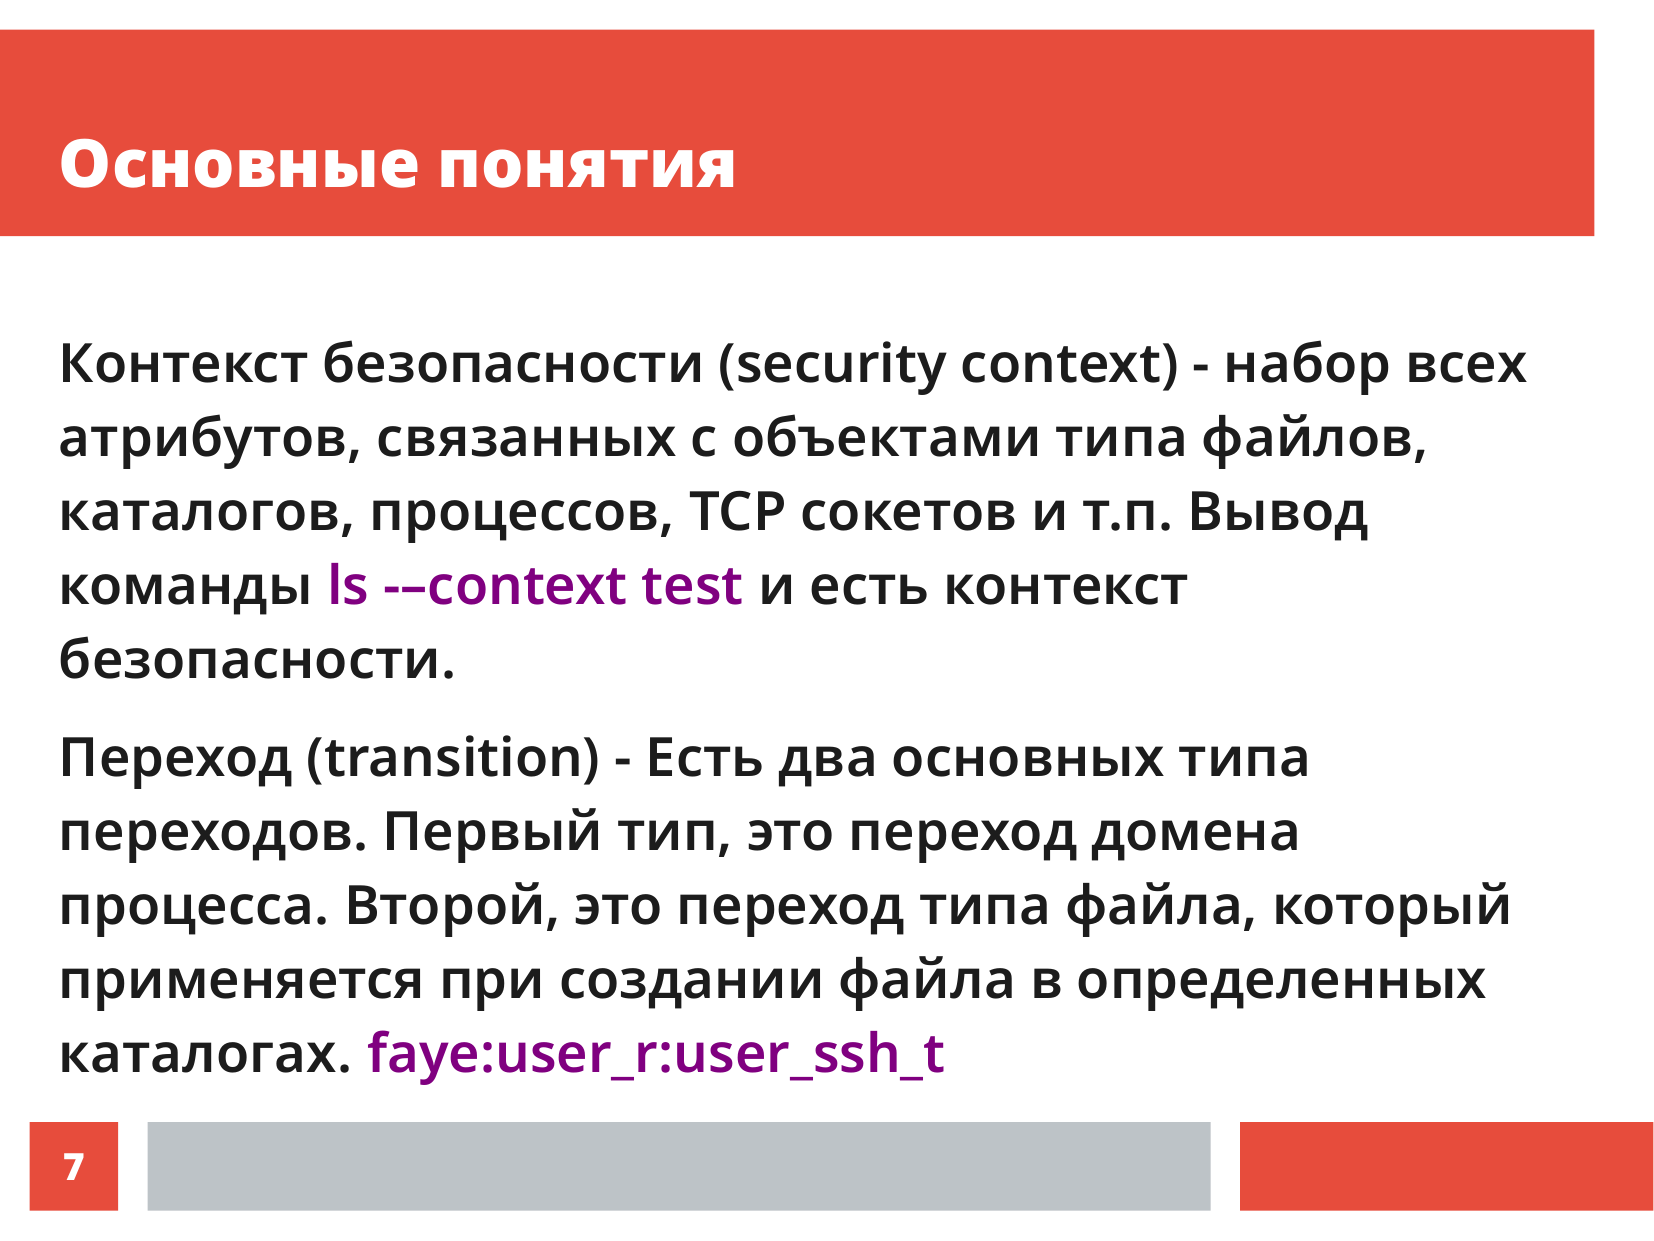

# Основные понятия
Контекст безопасности (security context) - набор всех атрибутов, связанных с объектами типа файлов, каталогов, процессов, TCP сокетов и т.п. Вывод команды ls -–context test и есть контекст безопасности.
Переход (transition) - Есть два основных типа переходов. Первый тип, это переход домена процесса. Второй, это переход типа файла, который применяется при создании файла в определенных каталогах. faye:user_r:user_ssh_t
7